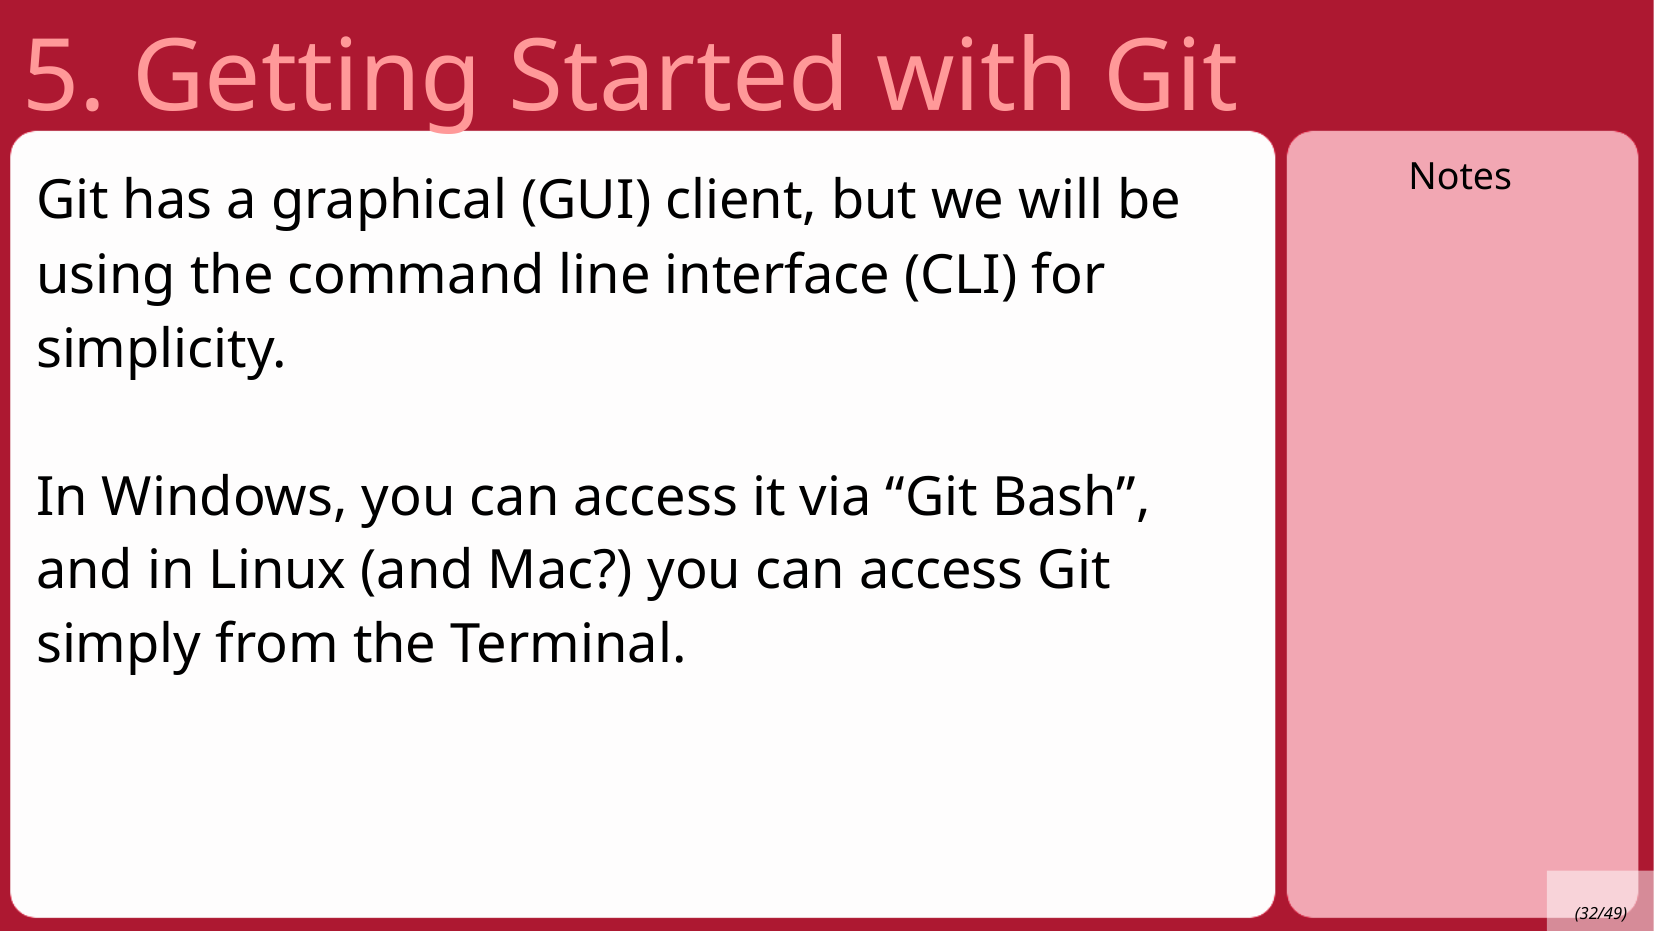

# 5. Getting Started with Git
Notes
Git has a graphical (GUI) client, but we will be using the command line interface (CLI) for simplicity.
In Windows, you can access it via “Git Bash”, and in Linux (and Mac?) you can access Git simply from the Terminal.